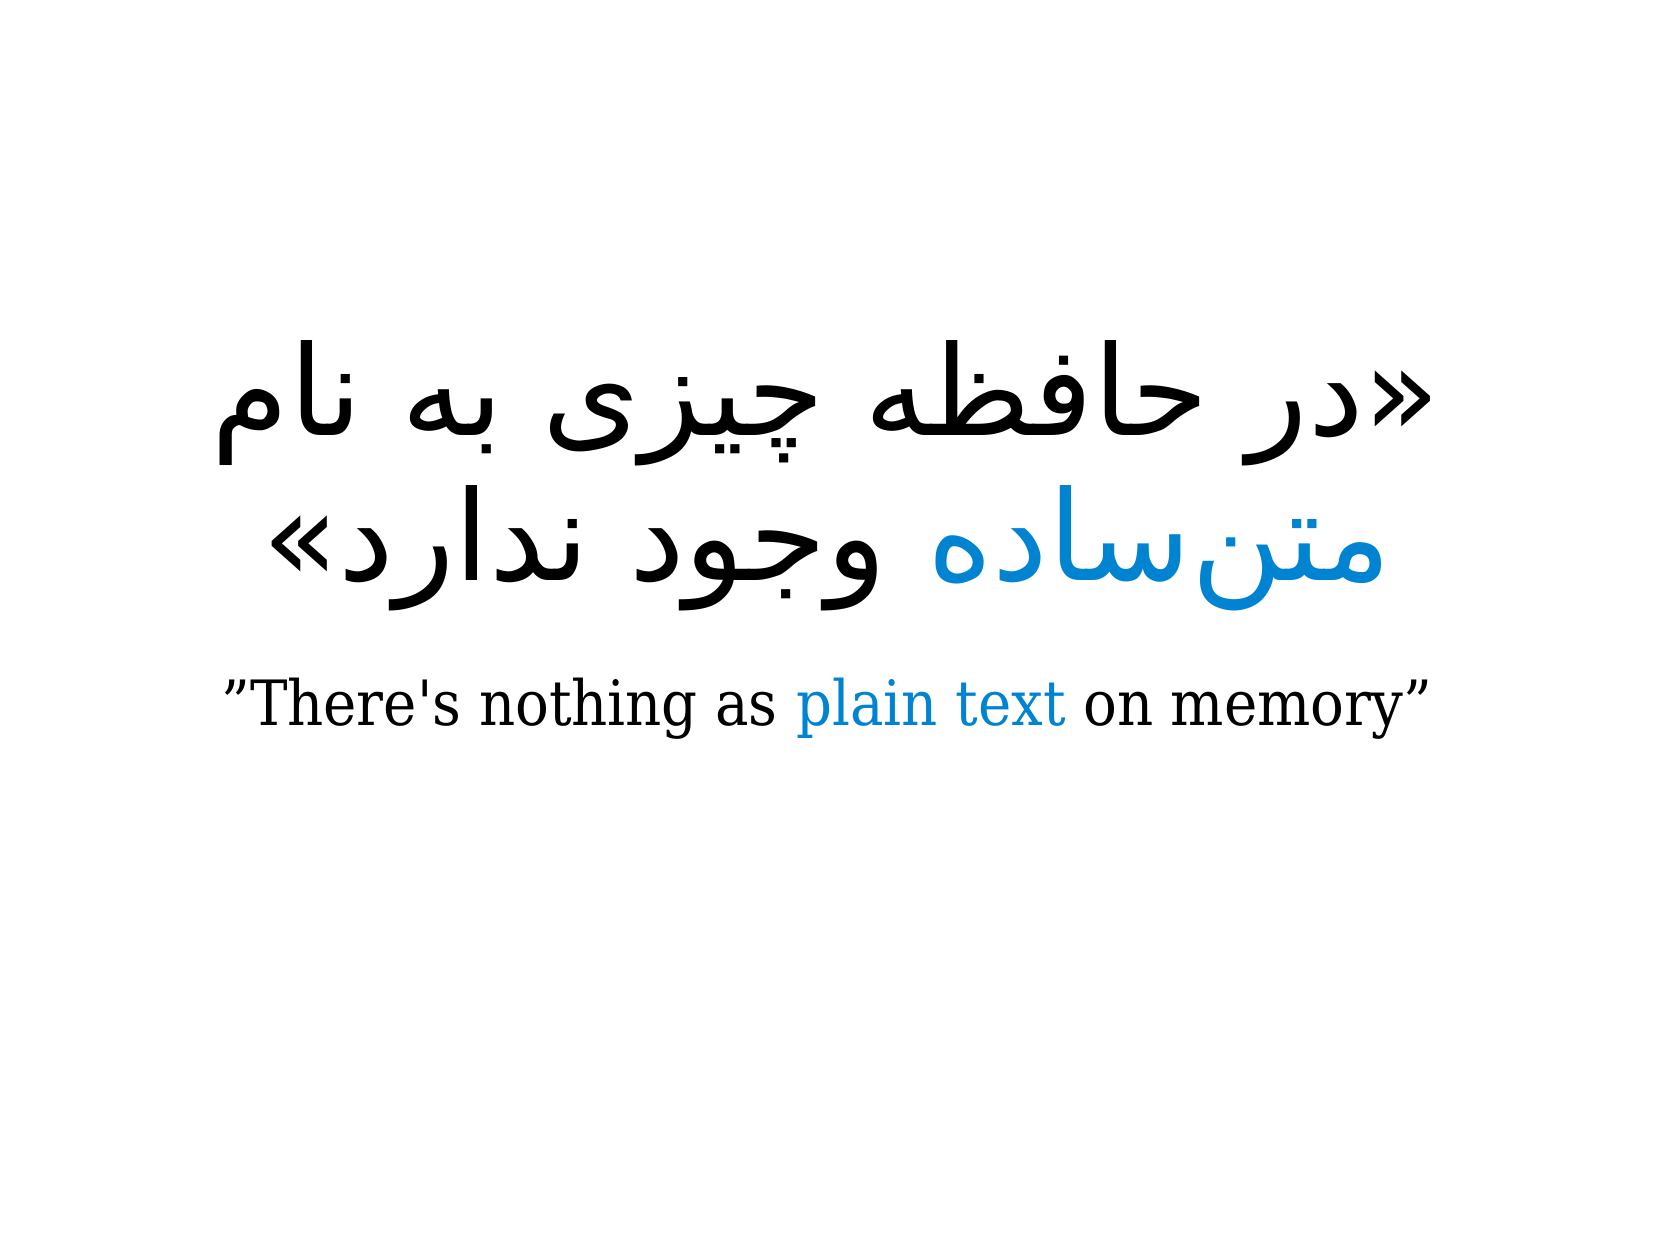

«در حافظه چیزی به نام متن‌ساده وجود ندارد»
”There's nothing as plain text on memory”